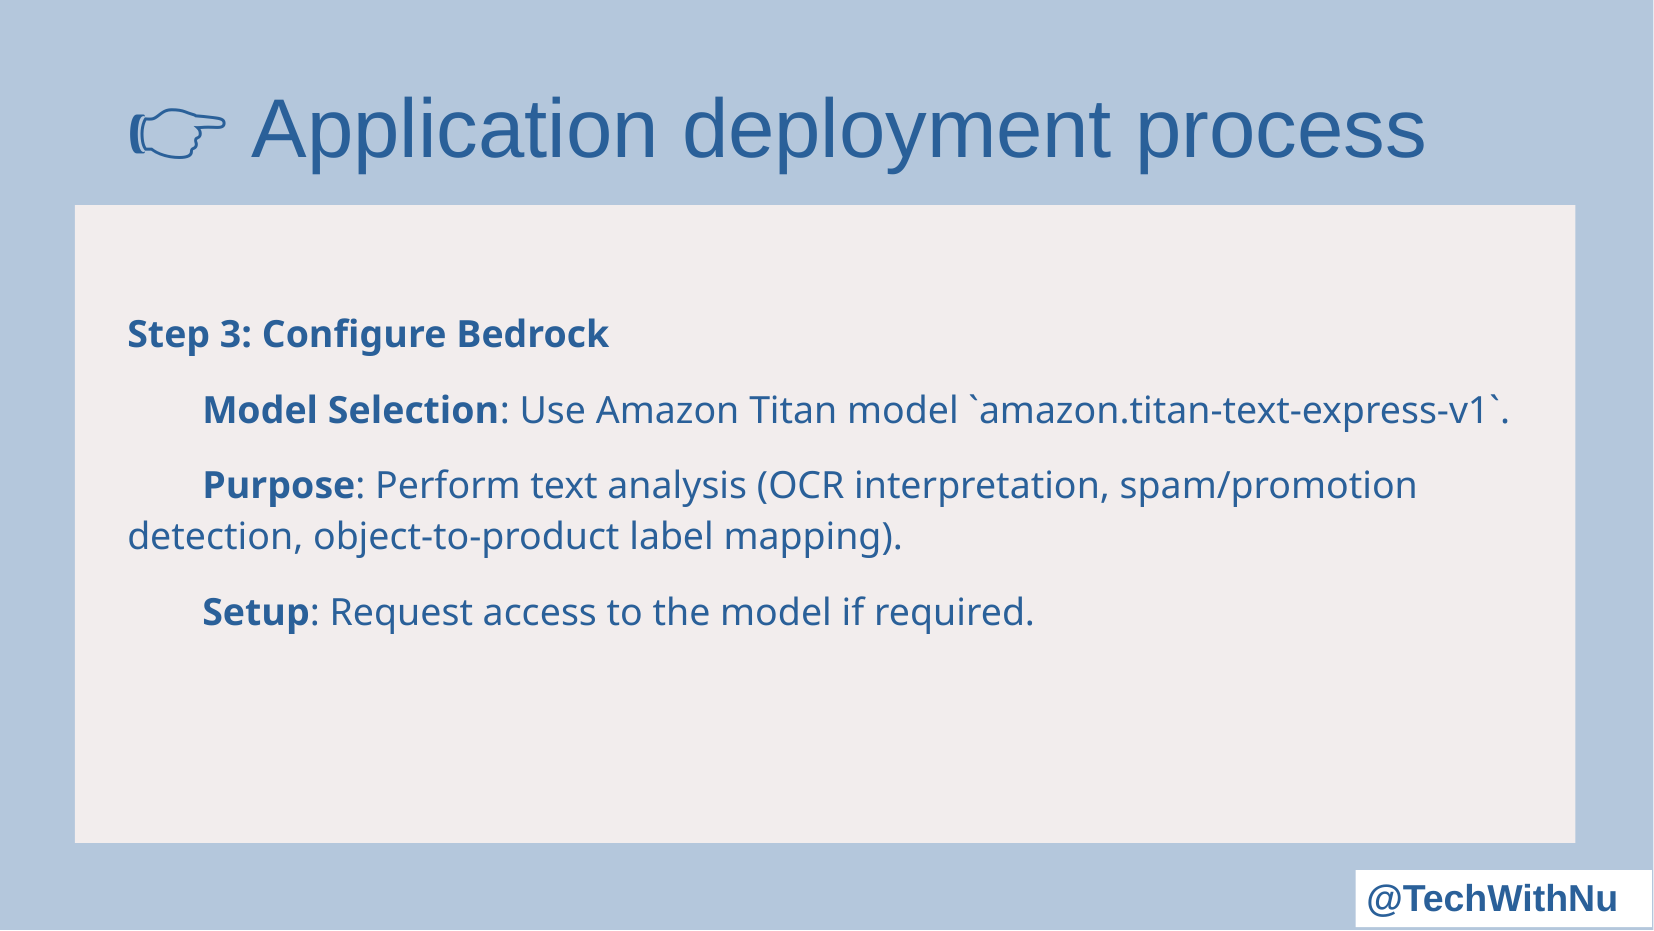

👉 Application deployment process
Step 3: Configure Bedrock
	Model Selection: Use Amazon Titan model `amazon.titan-text-express-v1`.
	Purpose: Perform text analysis (OCR interpretation, spam/promotion detection, object-to-product label mapping).
	Setup: Request access to the model if required.
@TechWithNu